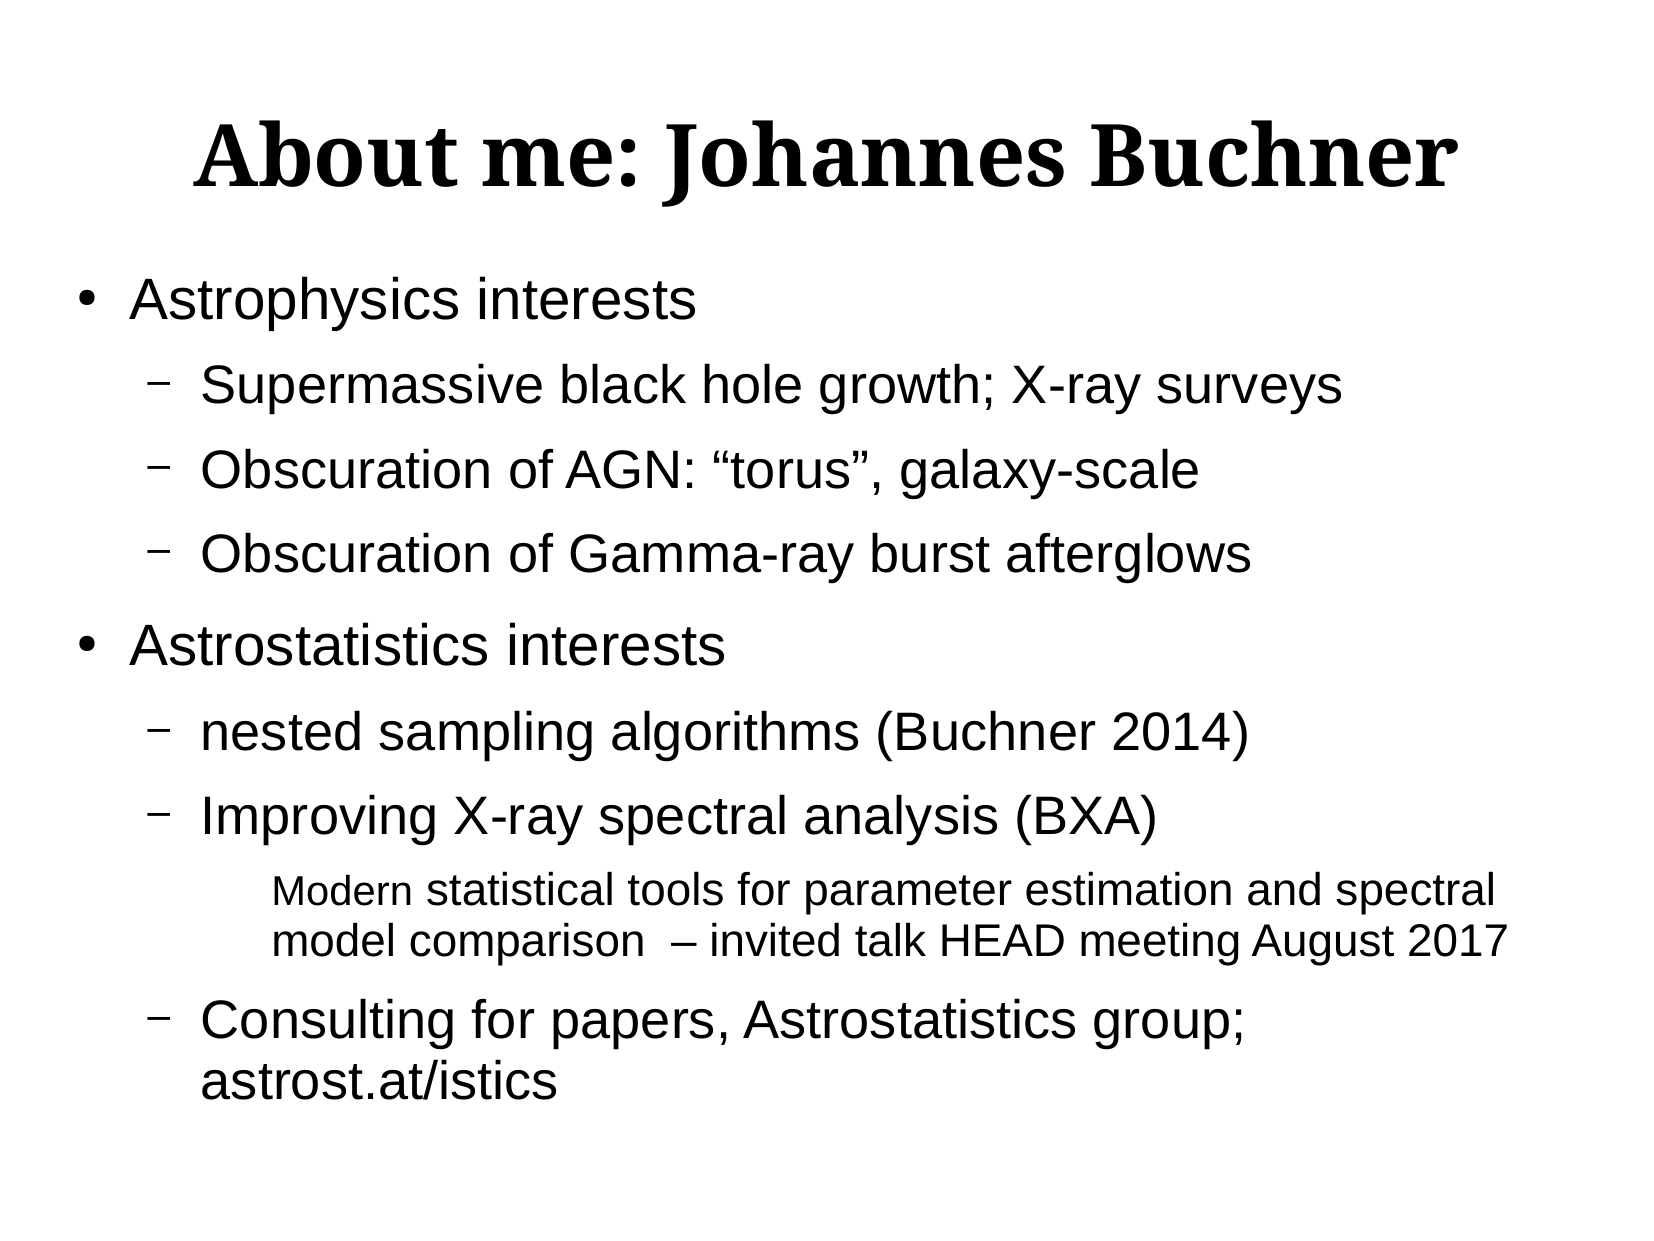

# About me: Johannes Buchner
Astrophysics interests
Supermassive black hole growth; X-ray surveys
Obscuration of AGN: “torus”, galaxy-scale
Obscuration of Gamma-ray burst afterglows
Astrostatistics interests
nested sampling algorithms (Buchner 2014)
Improving X-ray spectral analysis (BXA)
Modern statistical tools for parameter estimation and spectral model comparison – invited talk HEAD meeting August 2017
Consulting for papers, Astrostatistics group; astrost.at/istics